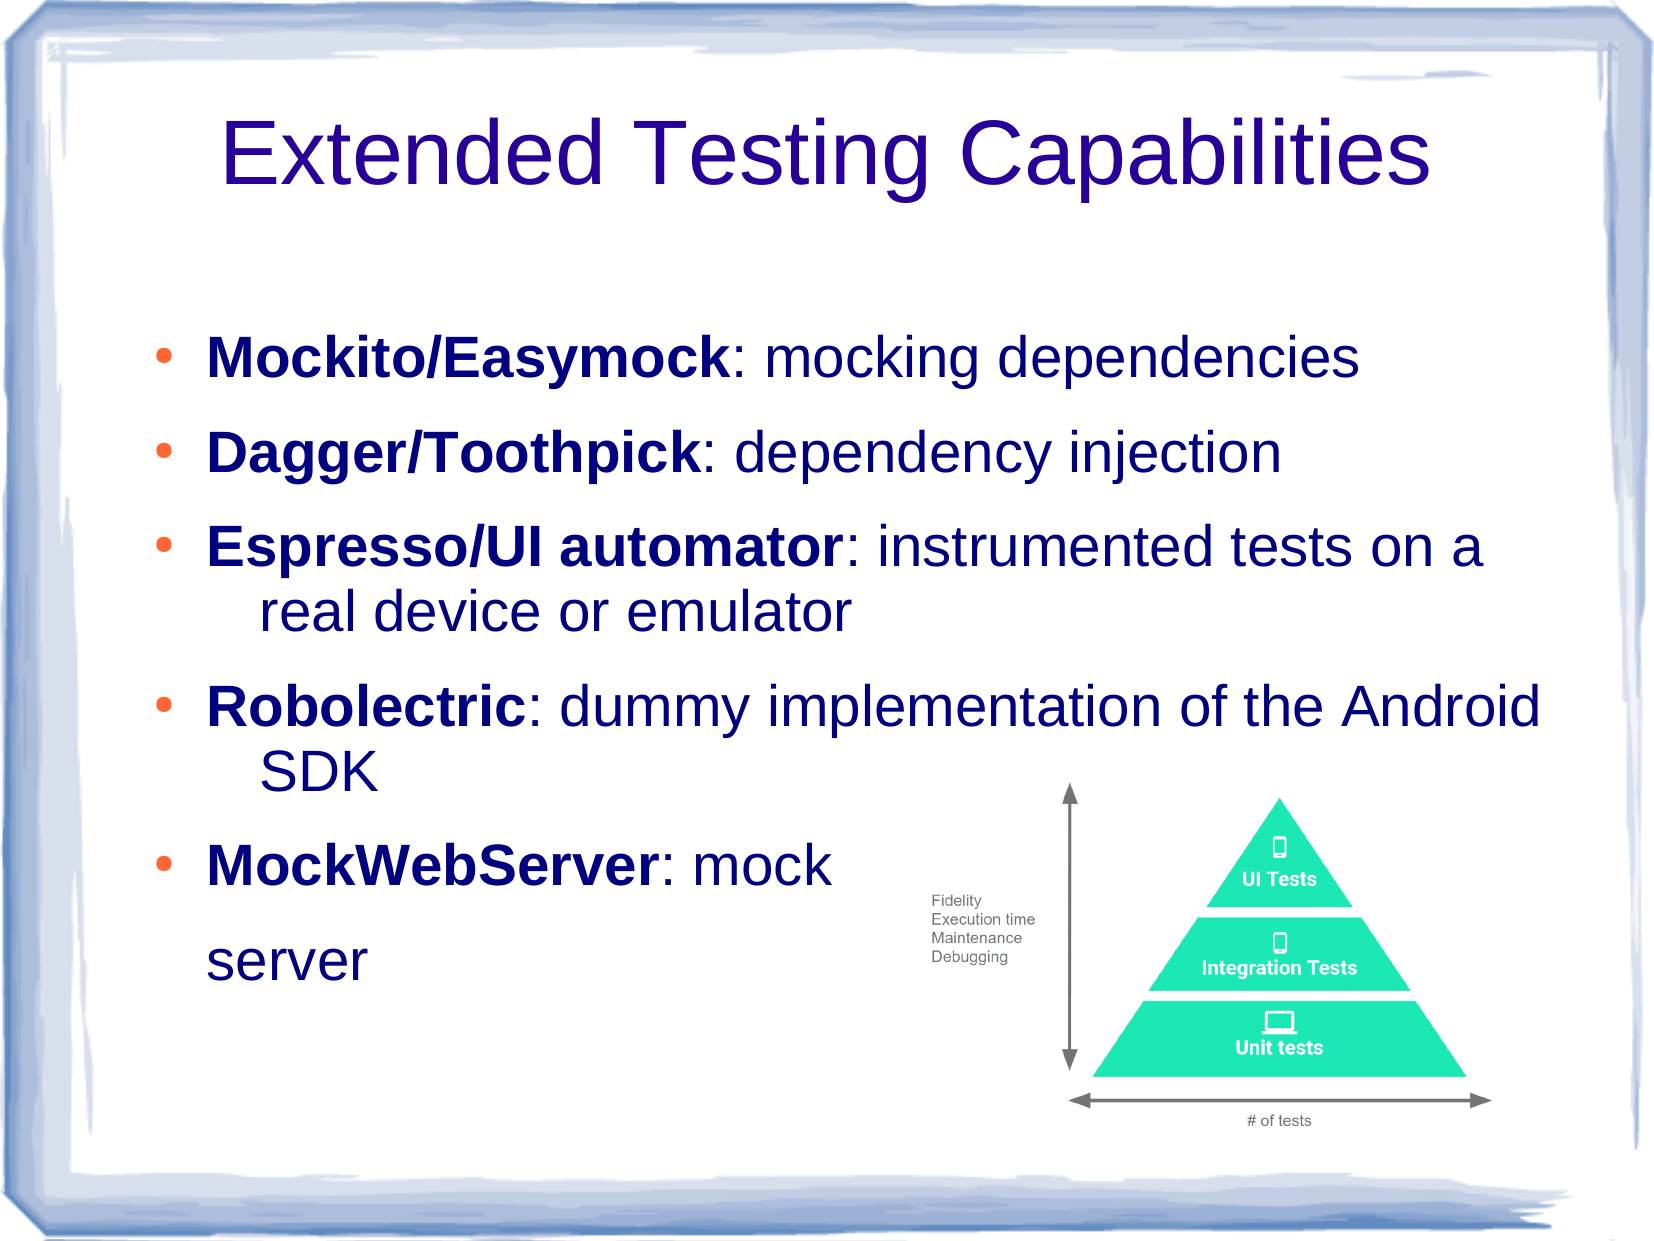

# Extended Testing Capabilities
Mockito/Easymock: mocking dependencies
Dagger/Toothpick: dependency injection
Espresso/UI automator: instrumented tests on a real device or emulator
Robolectric: dummy implementation of the Android SDK
MockWebServer: mock
server